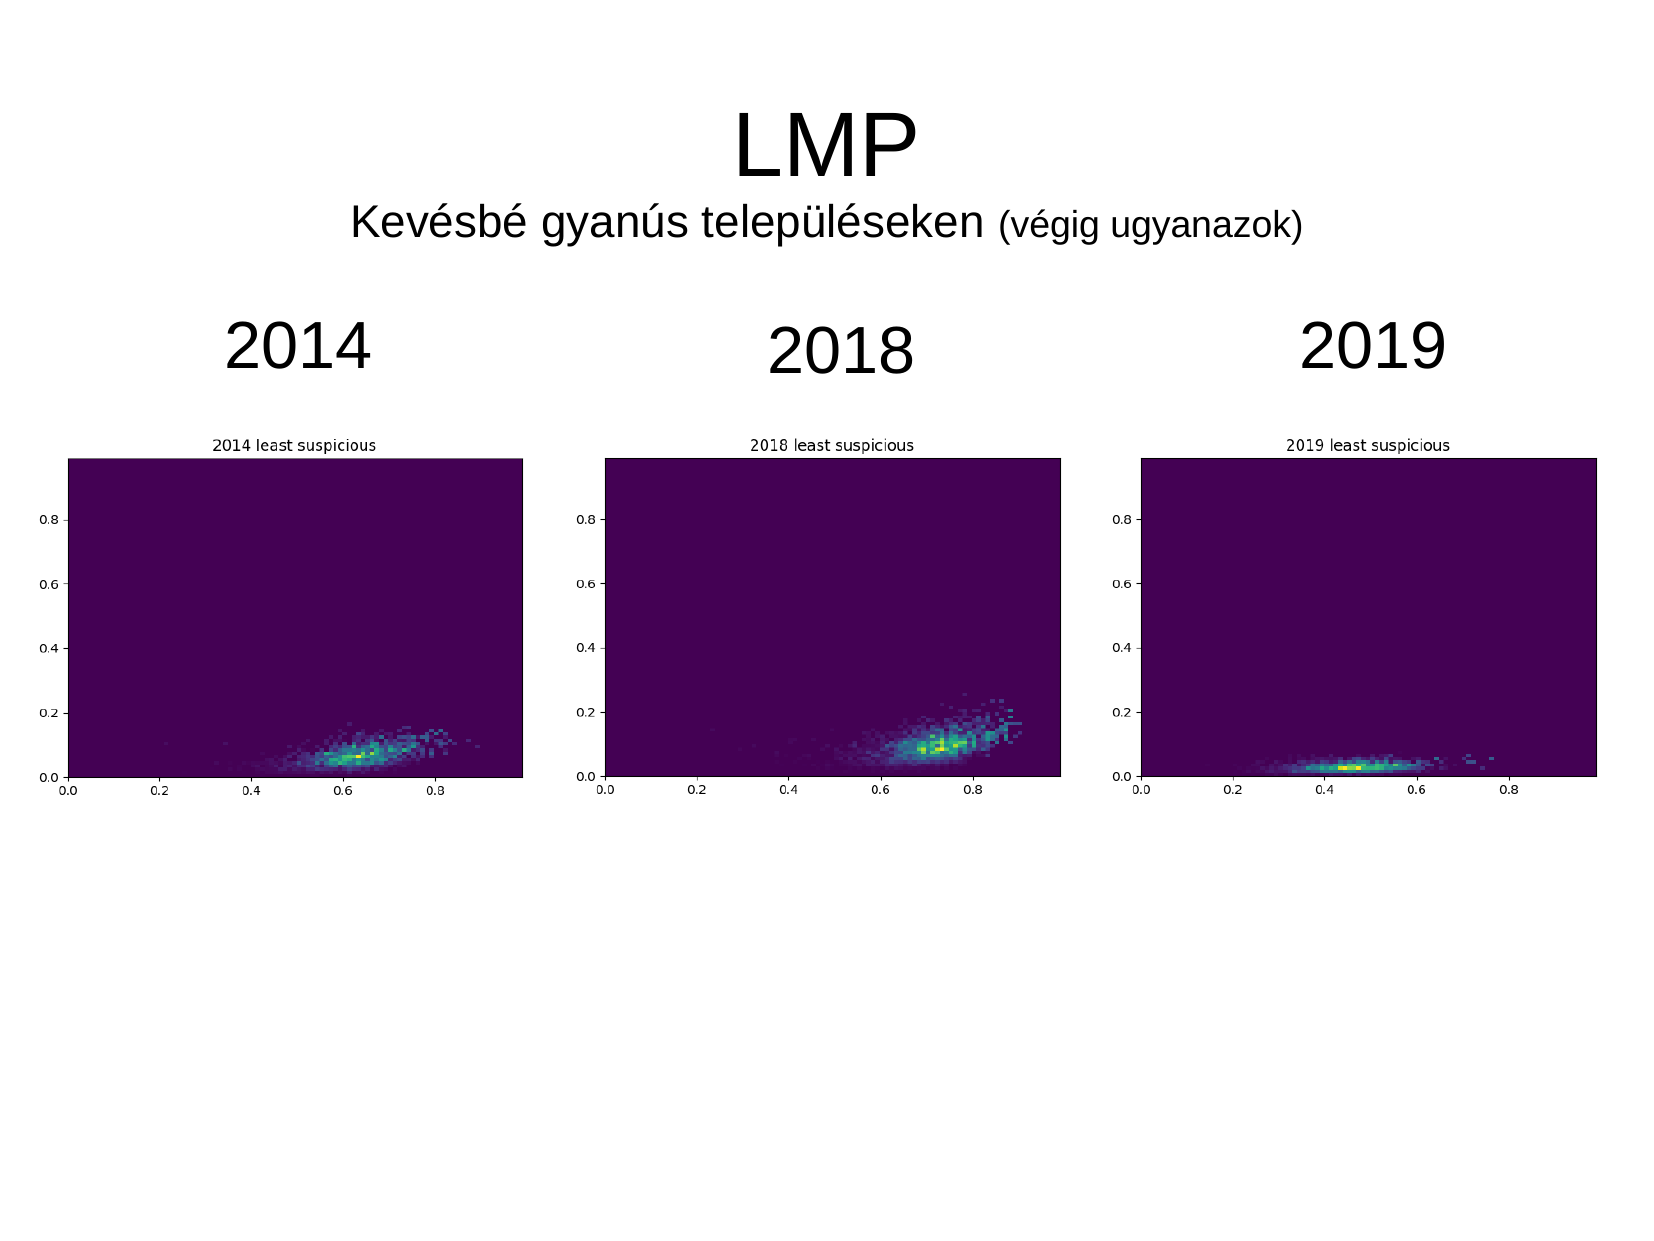

# LMP Kevésbé gyanús településeken (végig ugyanazok)
2014
2019
2018